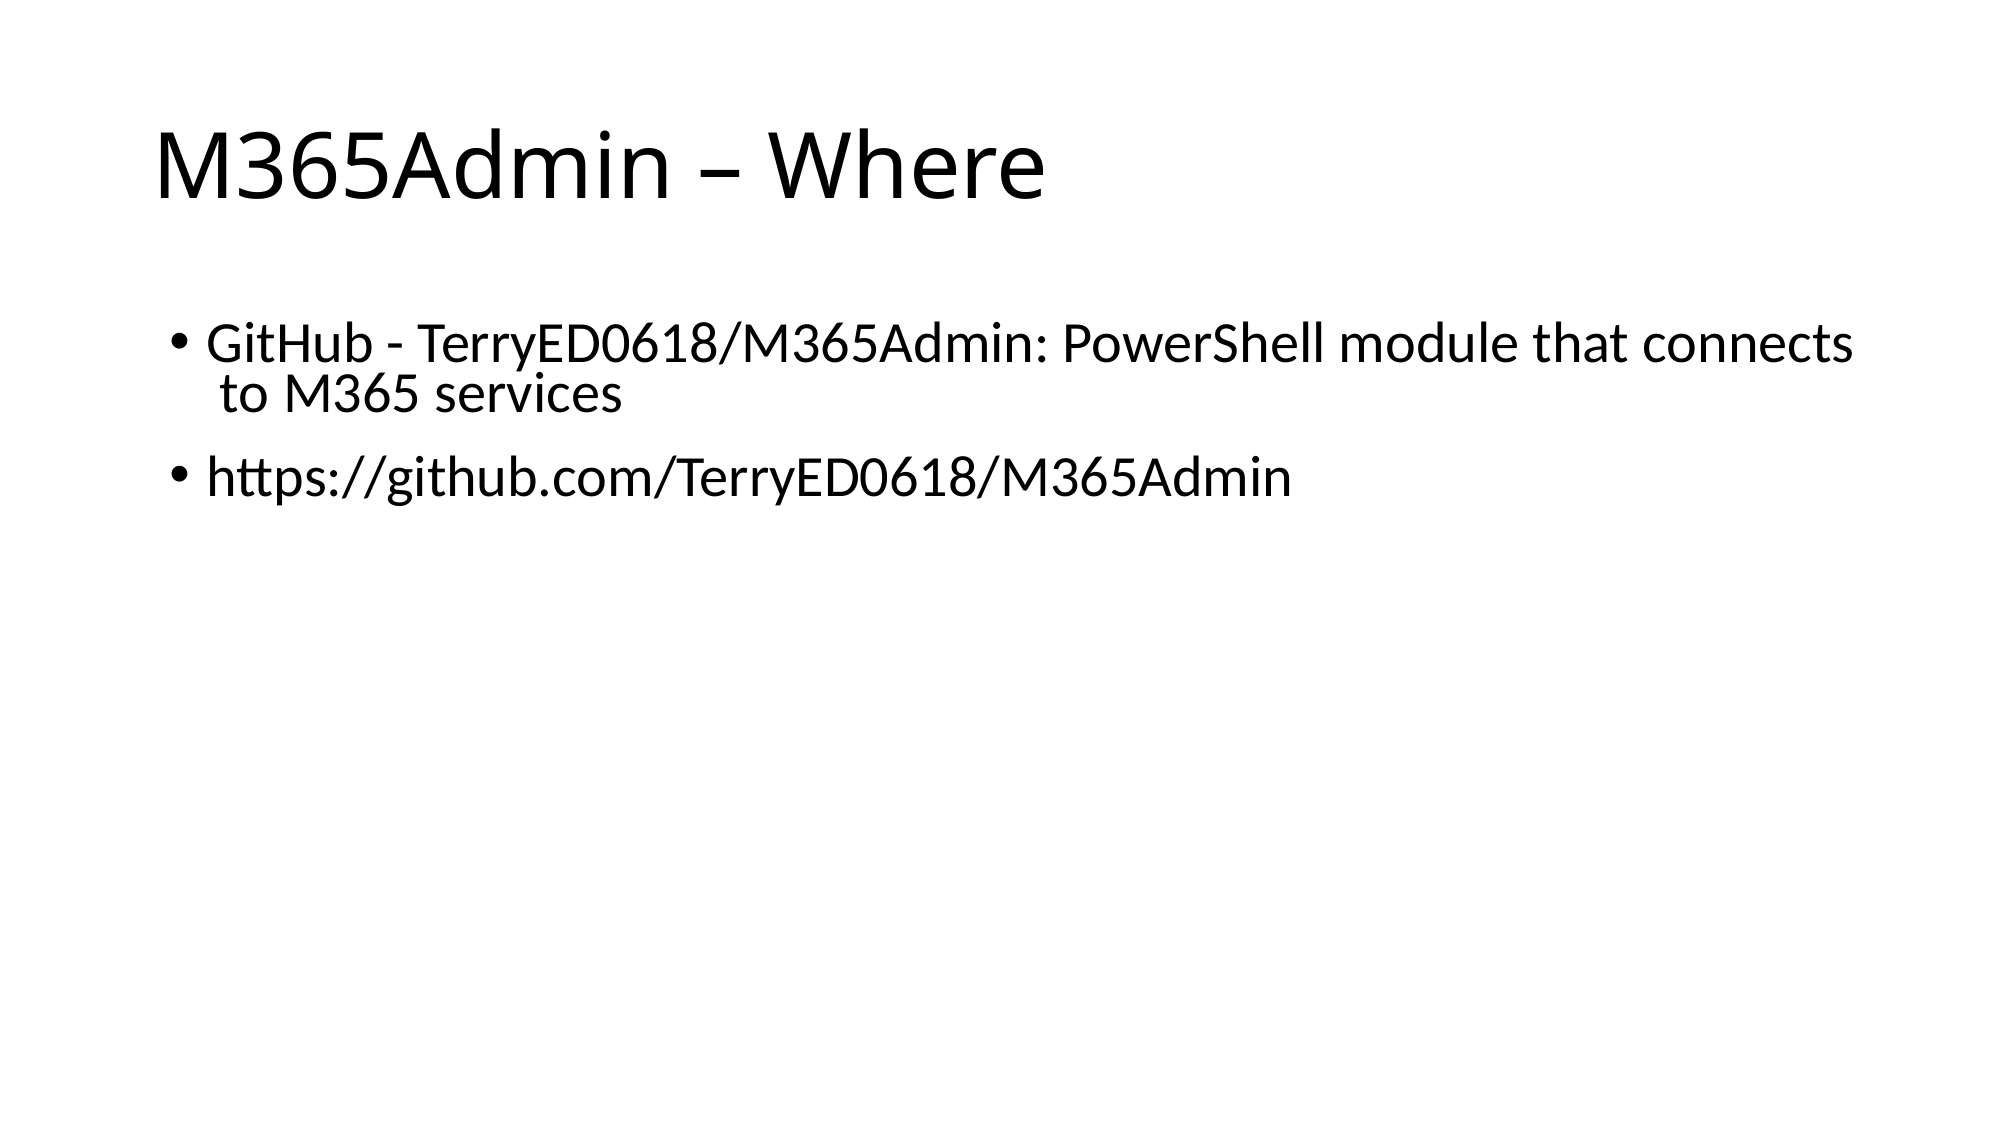

# M365Admin – Where
GitHub - TerryED0618/M365Admin: PowerShell module that connects to M365 services
https://github.com/TerryED0618/M365Admin